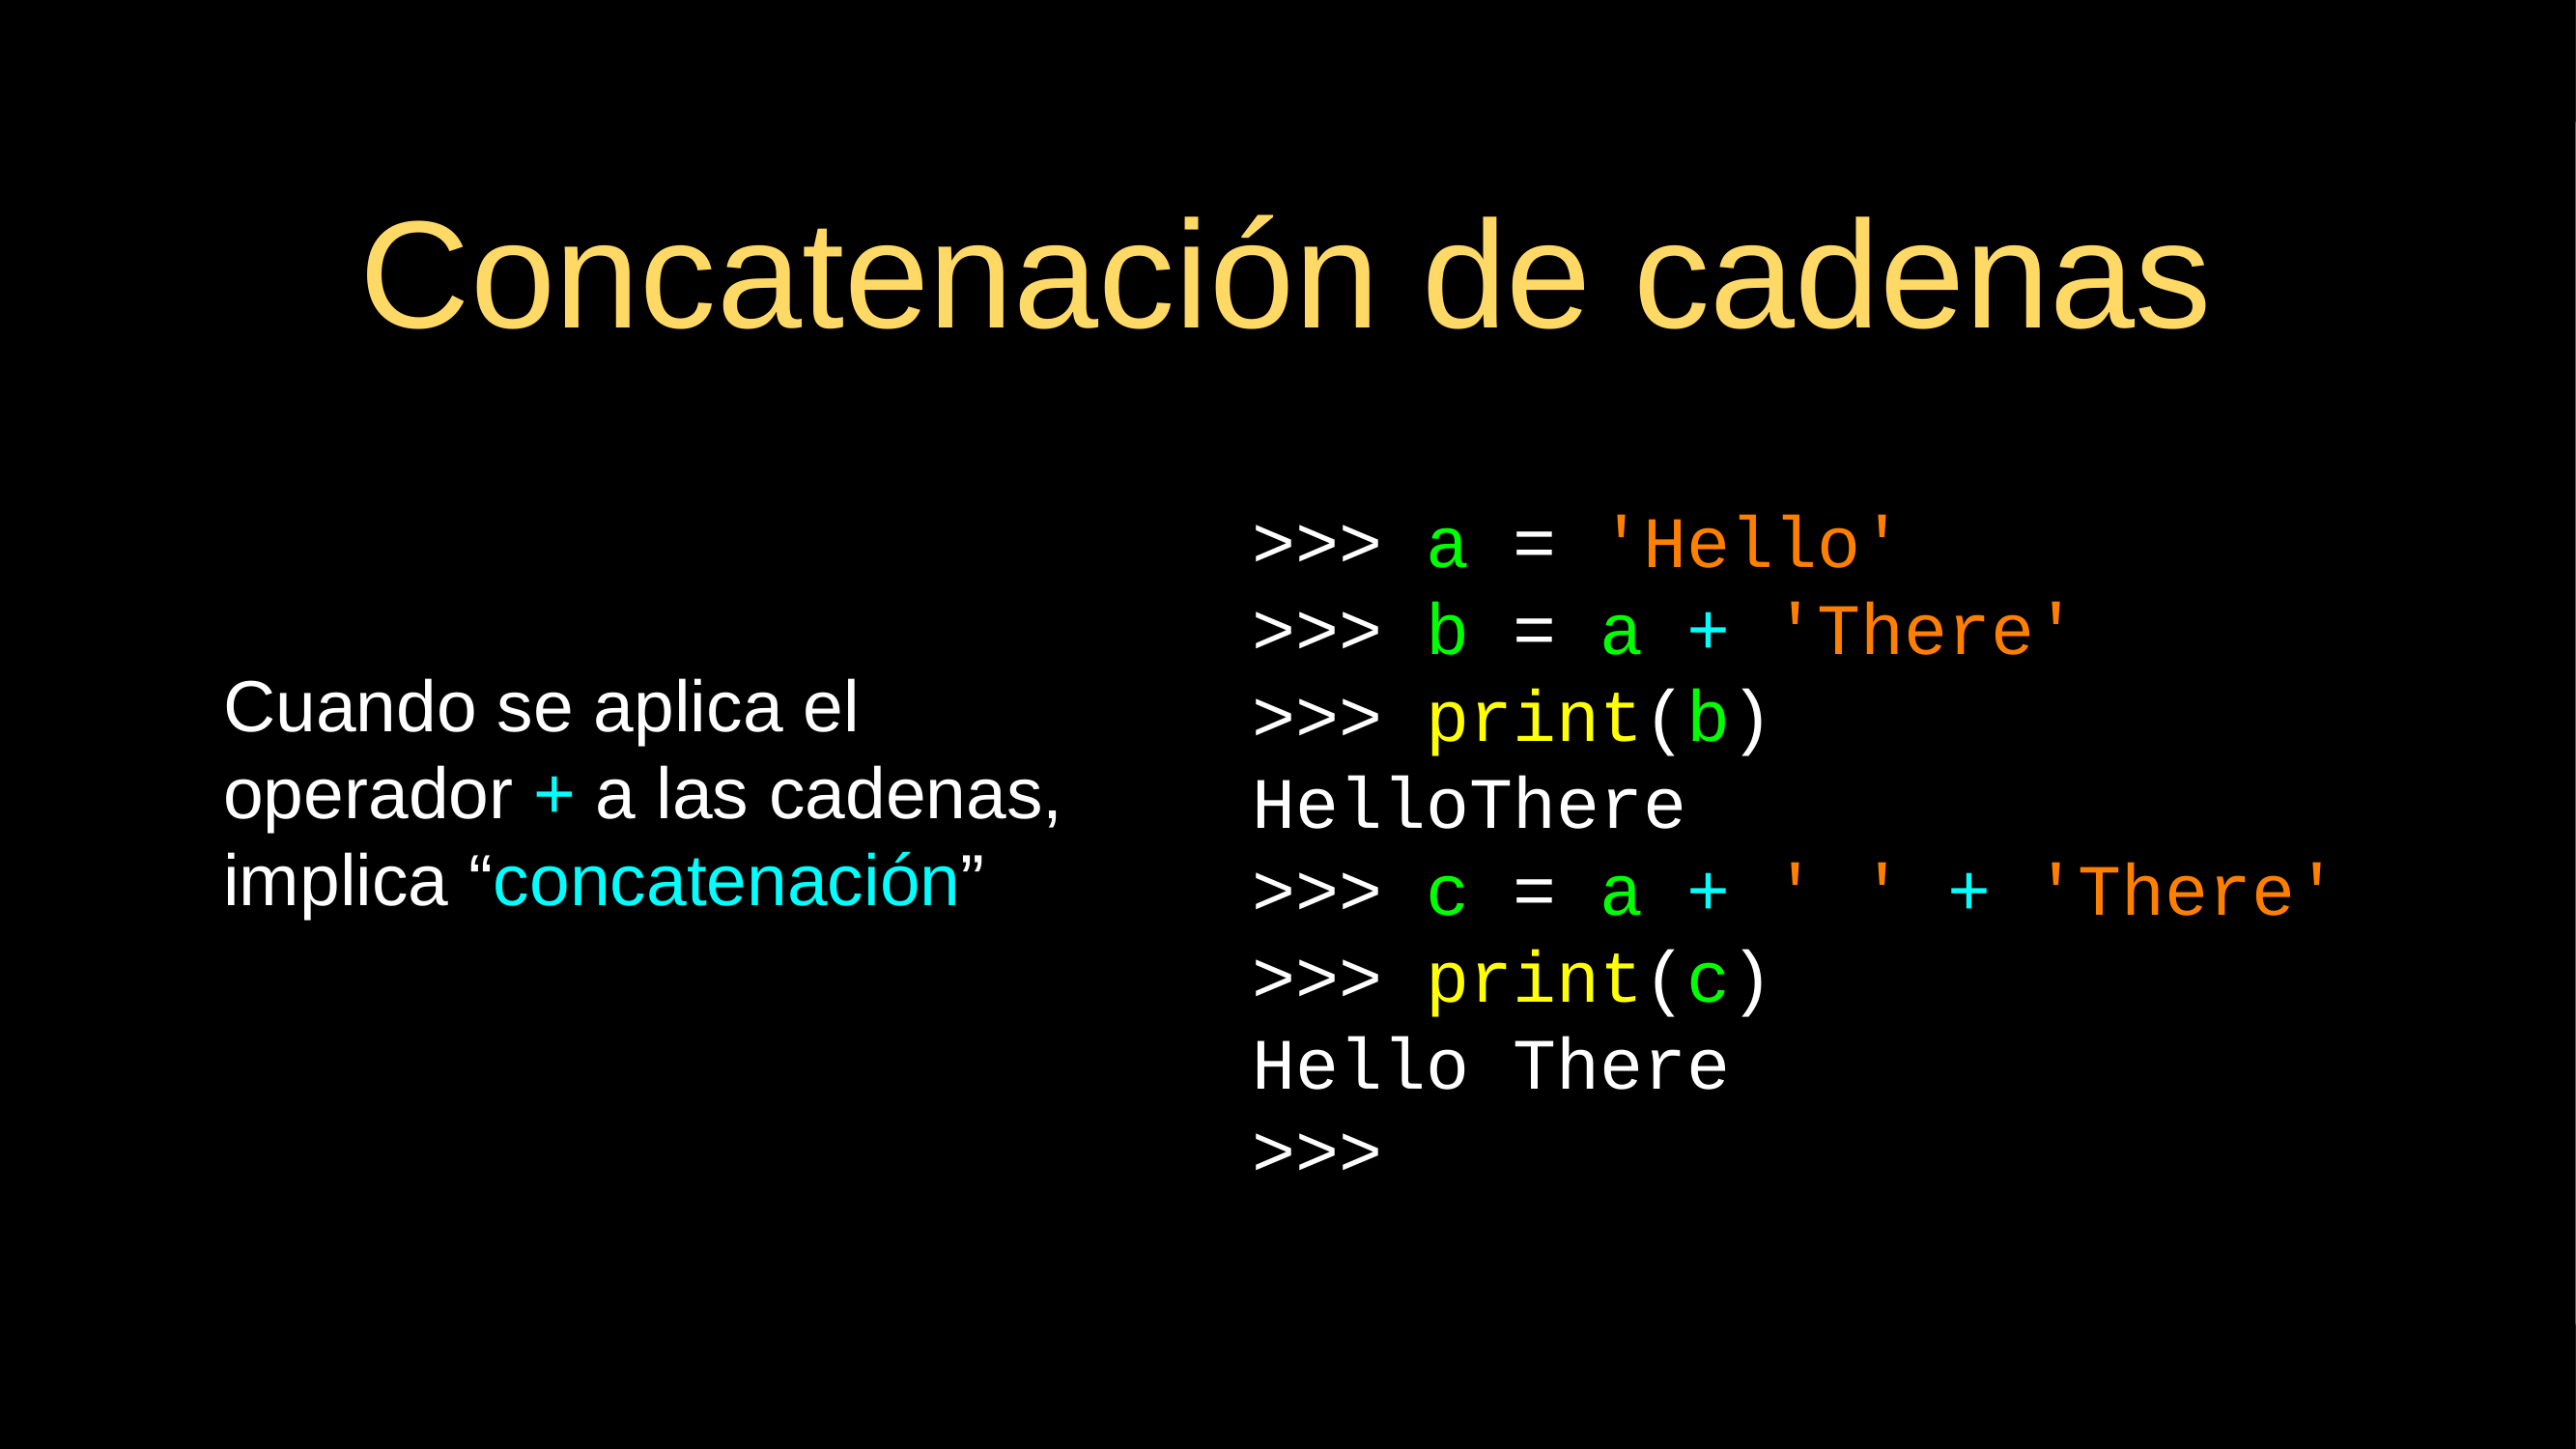

# Concatenación de cadenas
Cuando se aplica el operador + a las cadenas, implica “concatenación”
>>> a = 'Hello'
>>> b = a + 'There'
>>> print(b)
HelloThere
>>> c = a + ' ' + 'There'
>>> print(c)
Hello There
>>>